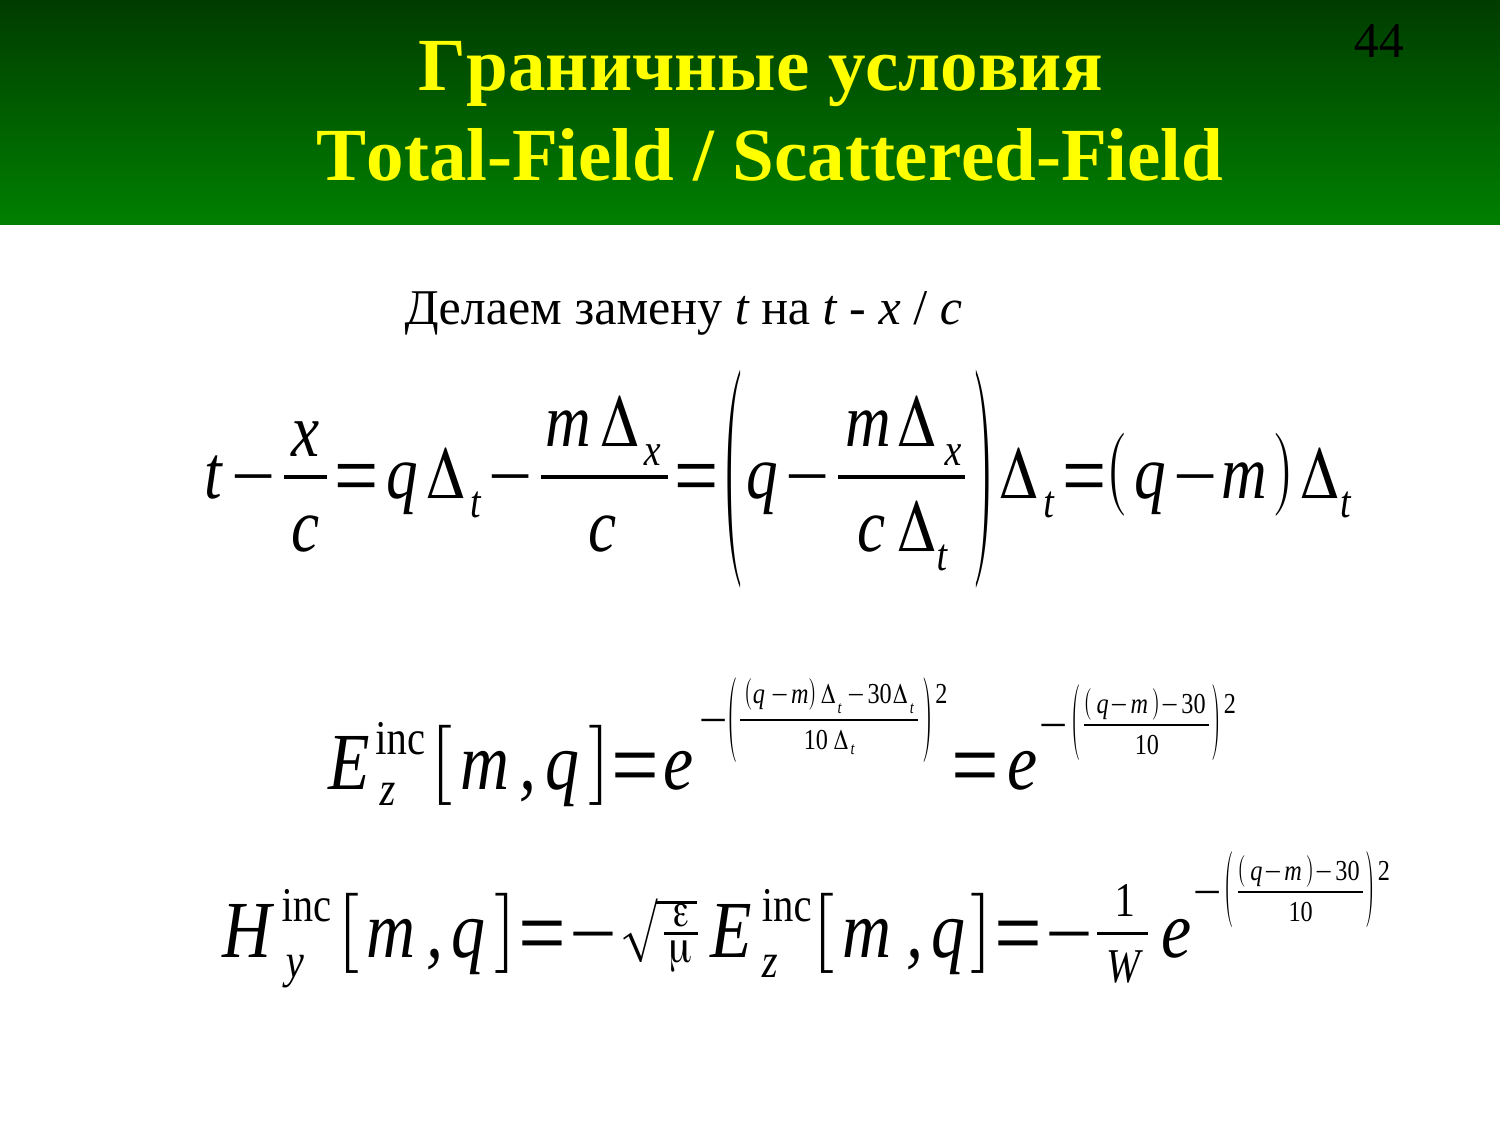

# Граничные условия Total-Field / Scattered-Field
Делаем замену t на t - x / c